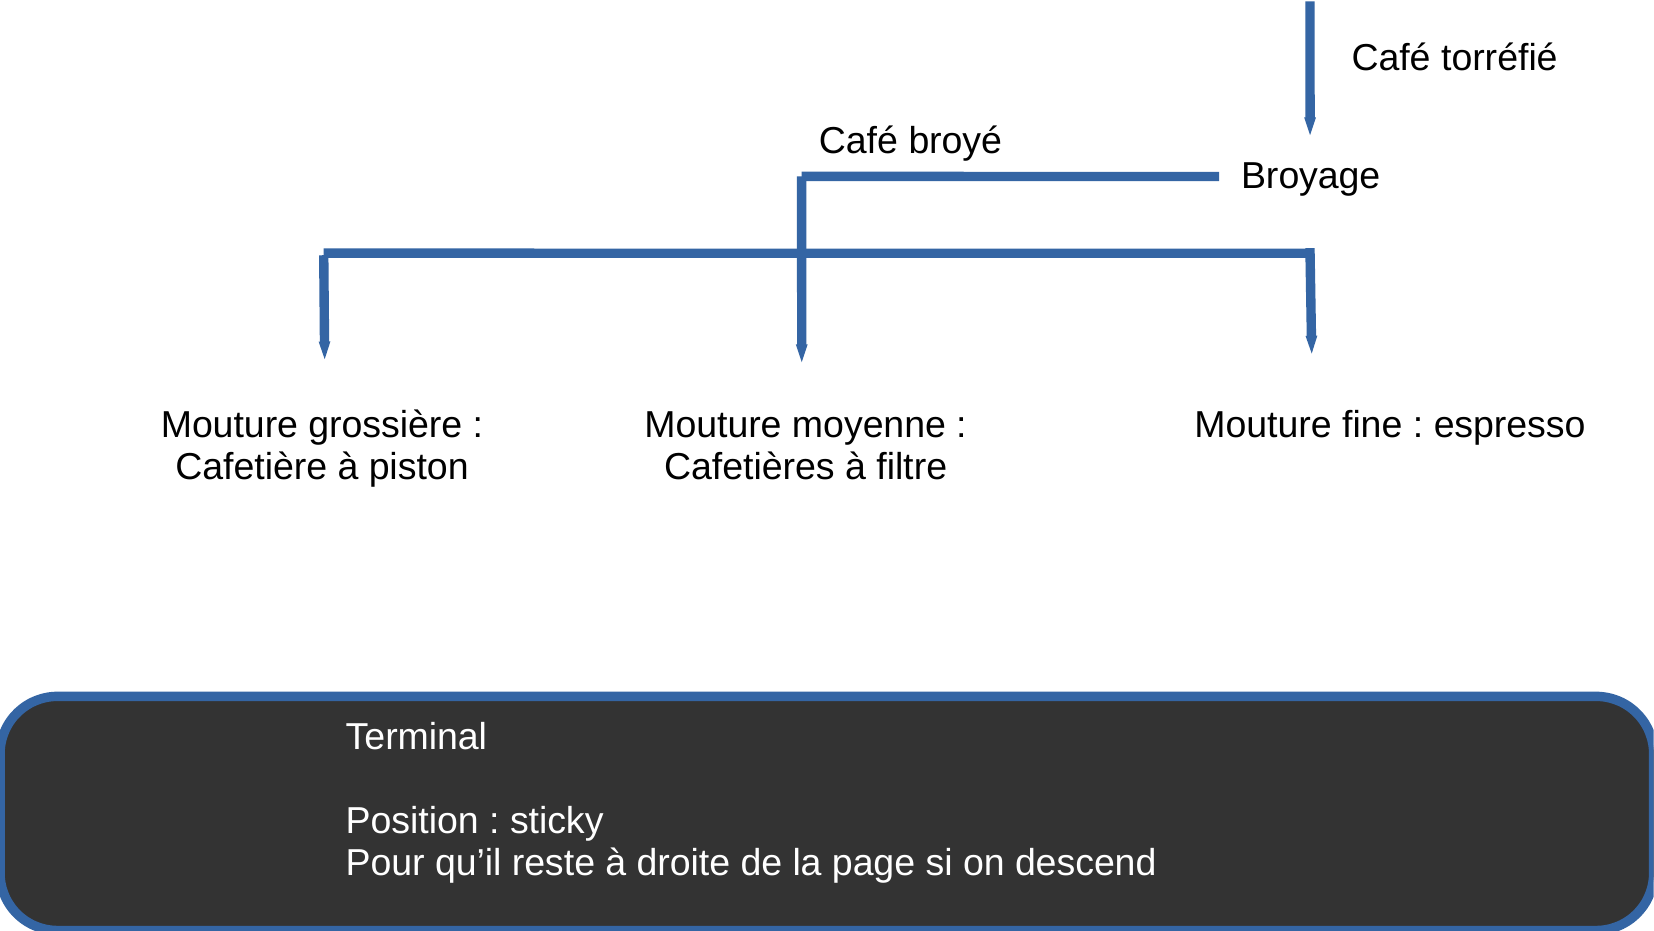

Café torréfié
Café broyé
Broyage
Mouture grossière :
Cafetière à piston
Mouture moyenne :
Cafetières à filtre
Mouture fine : espresso
Terminal
Position : sticky
Pour qu’il reste à droite de la page si on descend